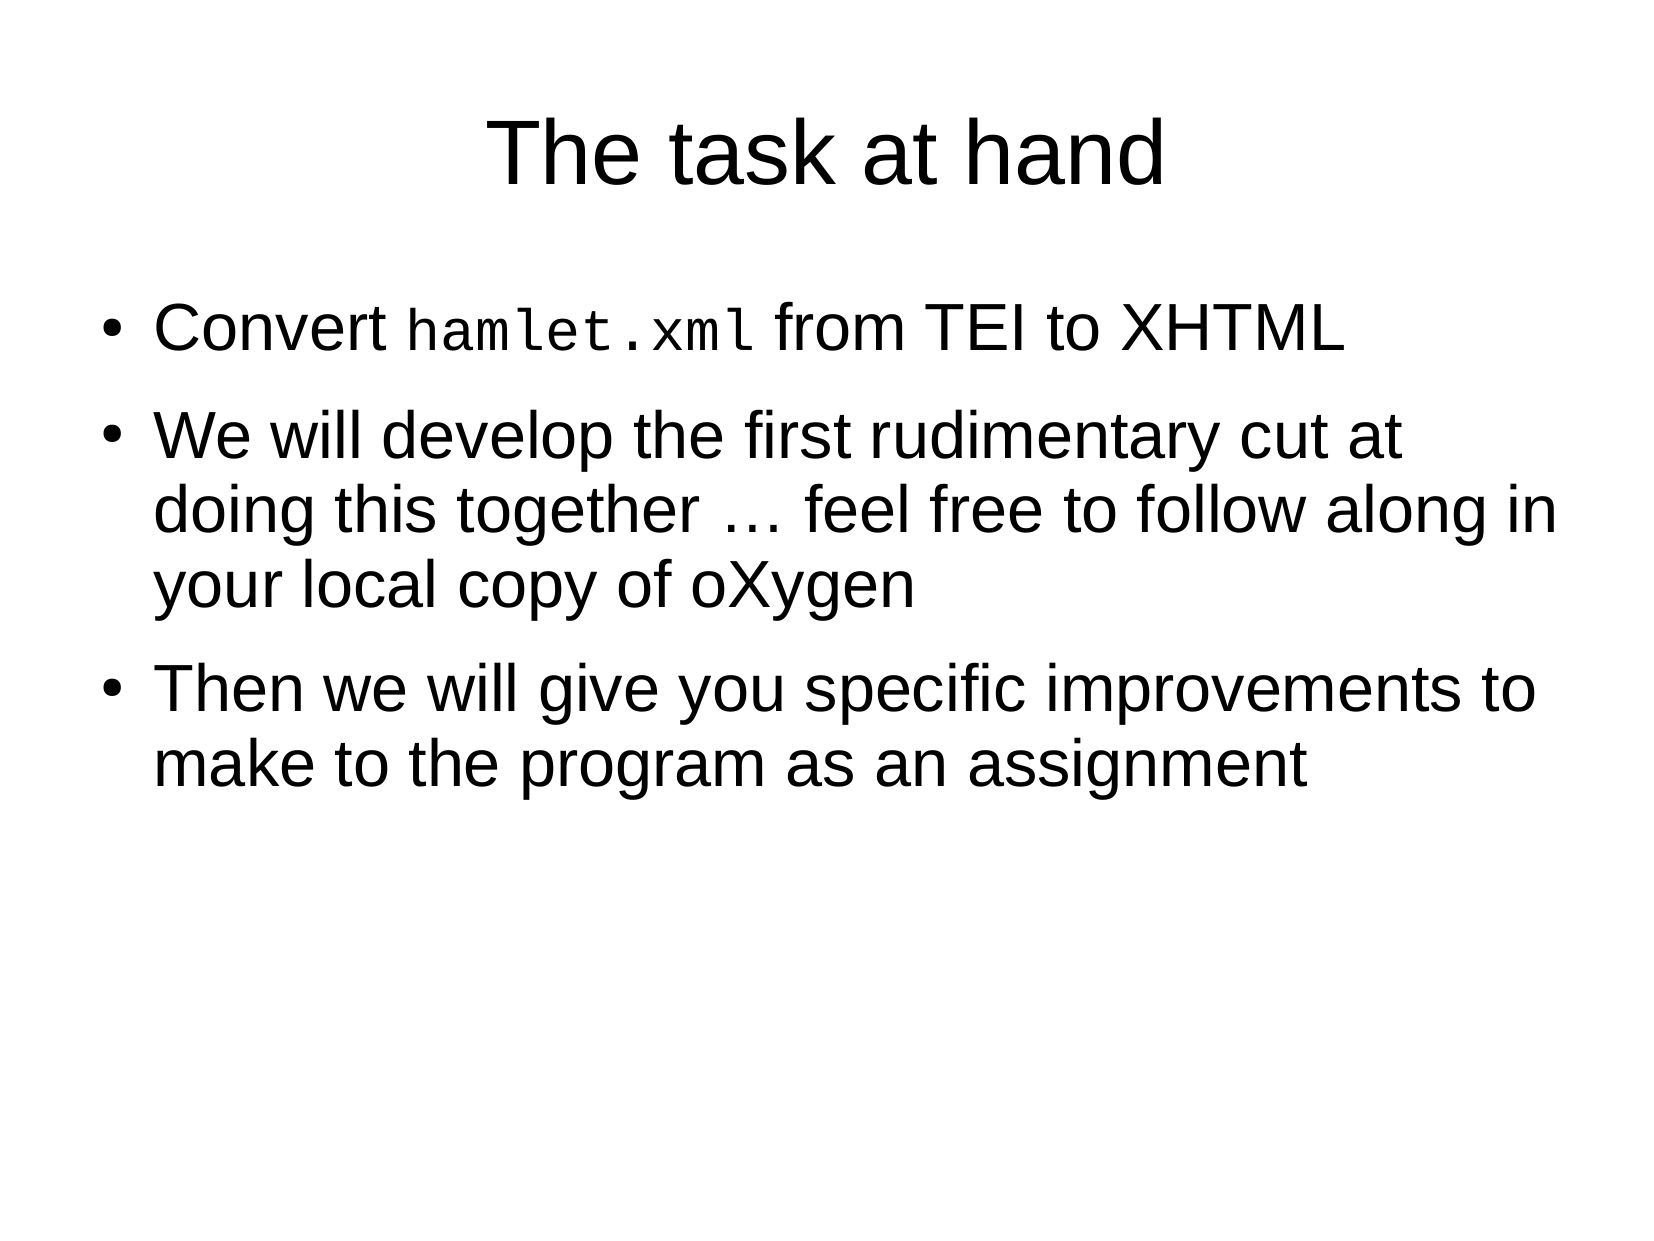

# The task at hand
Convert hamlet.xml from TEI to XHTML
We will develop the first rudimentary cut at doing this together … feel free to follow along in your local copy of oXygen
Then we will give you specific improvements to make to the program as an assignment